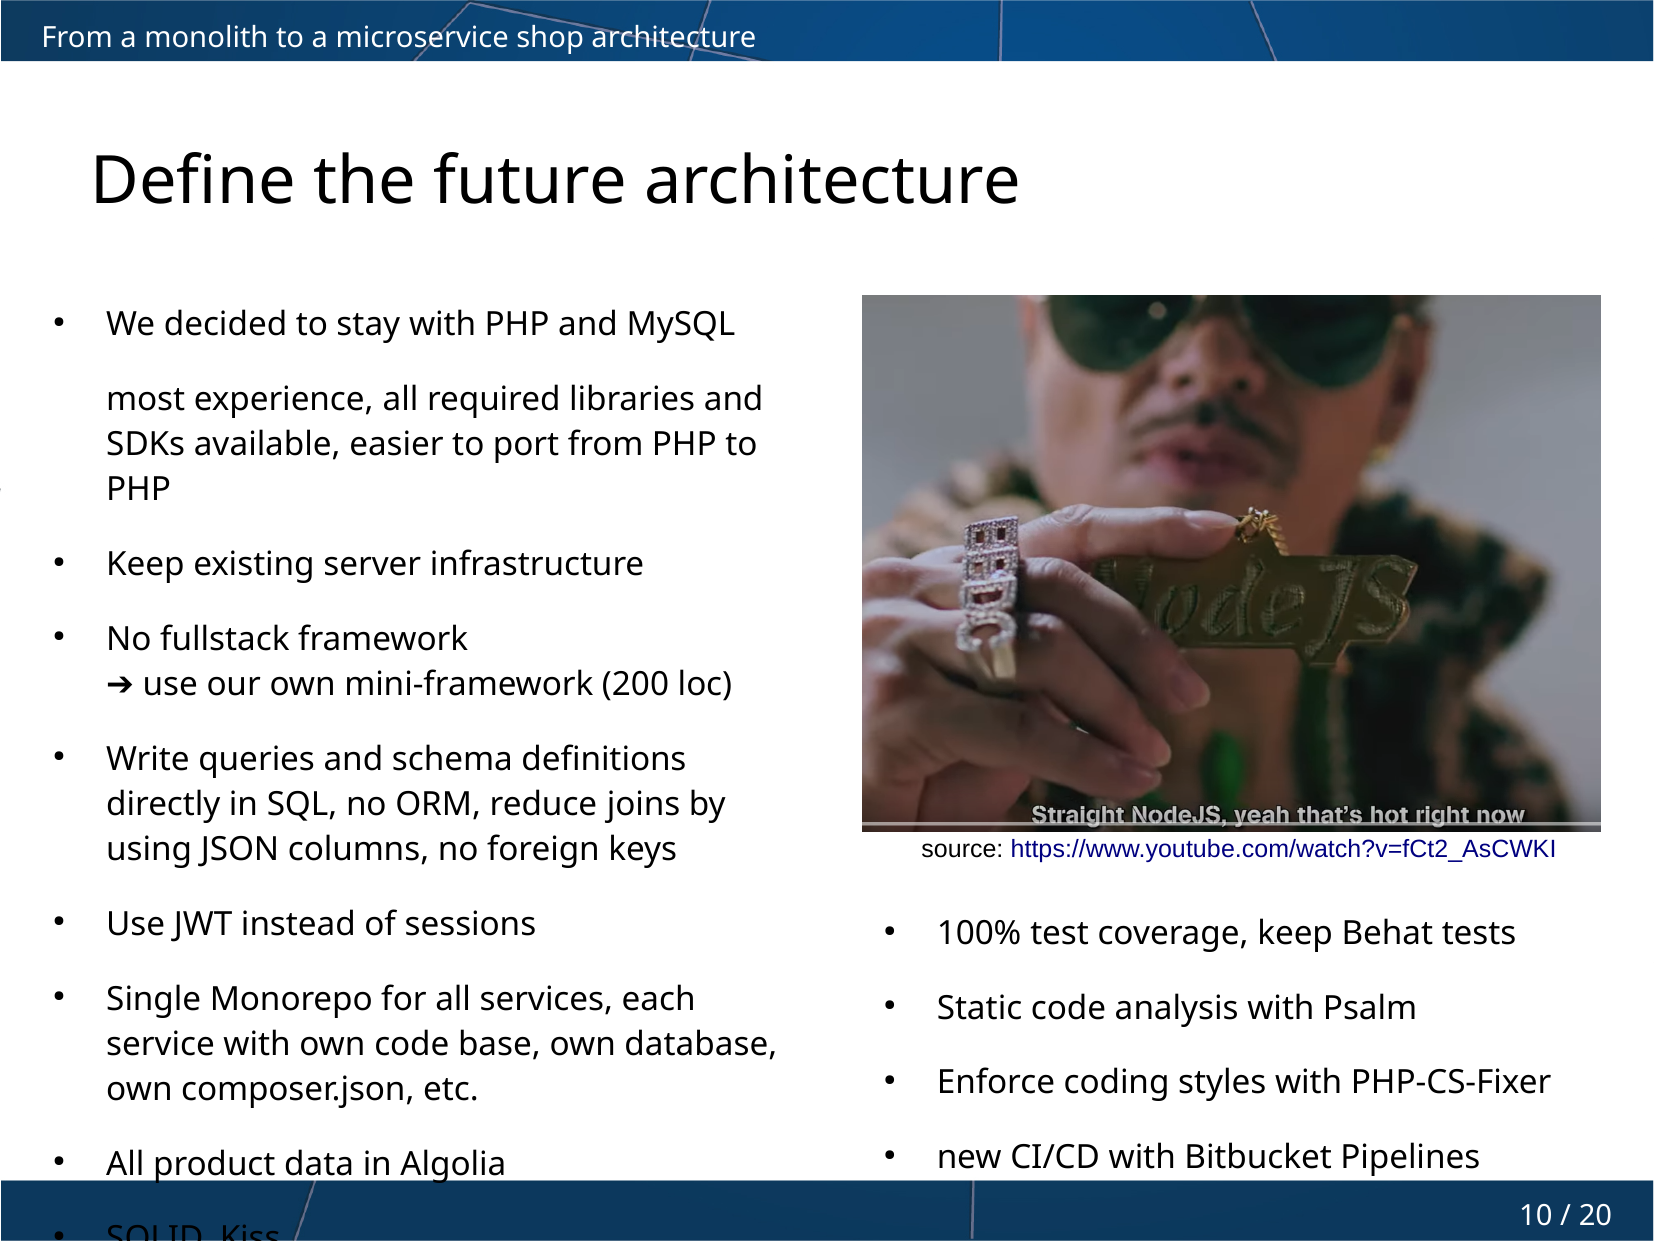

From a monolith to a microservice shop architecture
# Define the future architecture
We decided to stay with PHP and MySQL
most experience, all required libraries and SDKs available, easier to port from PHP to PHP
Keep existing server infrastructure
No fullstack framework
➔ use our own mini-framework (200 loc)
Write queries and schema definitions directly in SQL, no ORM, reduce joins by using JSON columns, no foreign keys
Use JWT instead of sessions
Single Monorepo for all services, each service with own code base, own database, own composer.json, etc.
All product data in Algolia
SOLID, Kiss
source: https://www.youtube.com/watch?v=fCt2_AsCWKI
100% test coverage, keep Behat tests
Static code analysis with Psalm
Enforce coding styles with PHP-CS-Fixer
new CI/CD with Bitbucket Pipelines
10